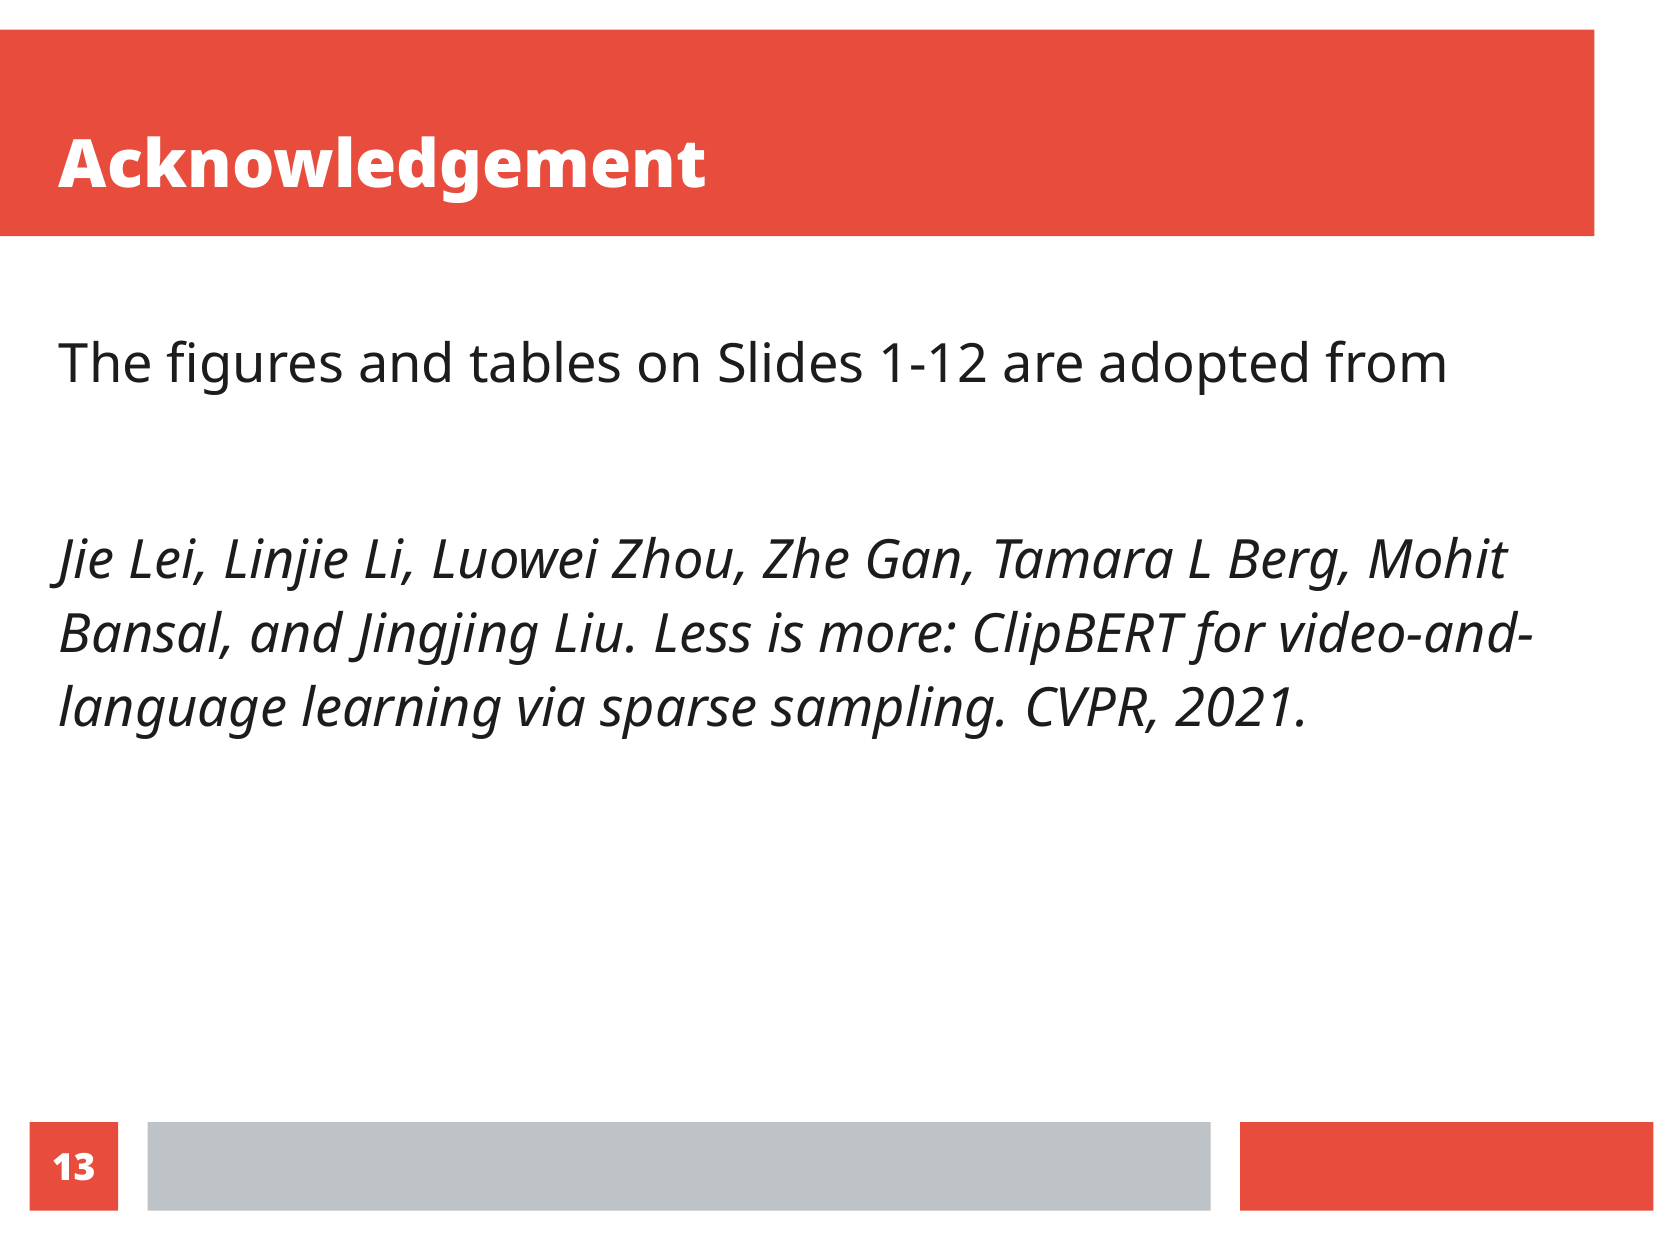

# Acknowledgement
The figures and tables on Slides 1-12 are adopted from
Jie Lei, Linjie Li, Luowei Zhou, Zhe Gan, Tamara L Berg, Mohit Bansal, and Jingjing Liu. Less is more: ClipBERT for video-and-language learning via sparse sampling. CVPR, 2021.
13